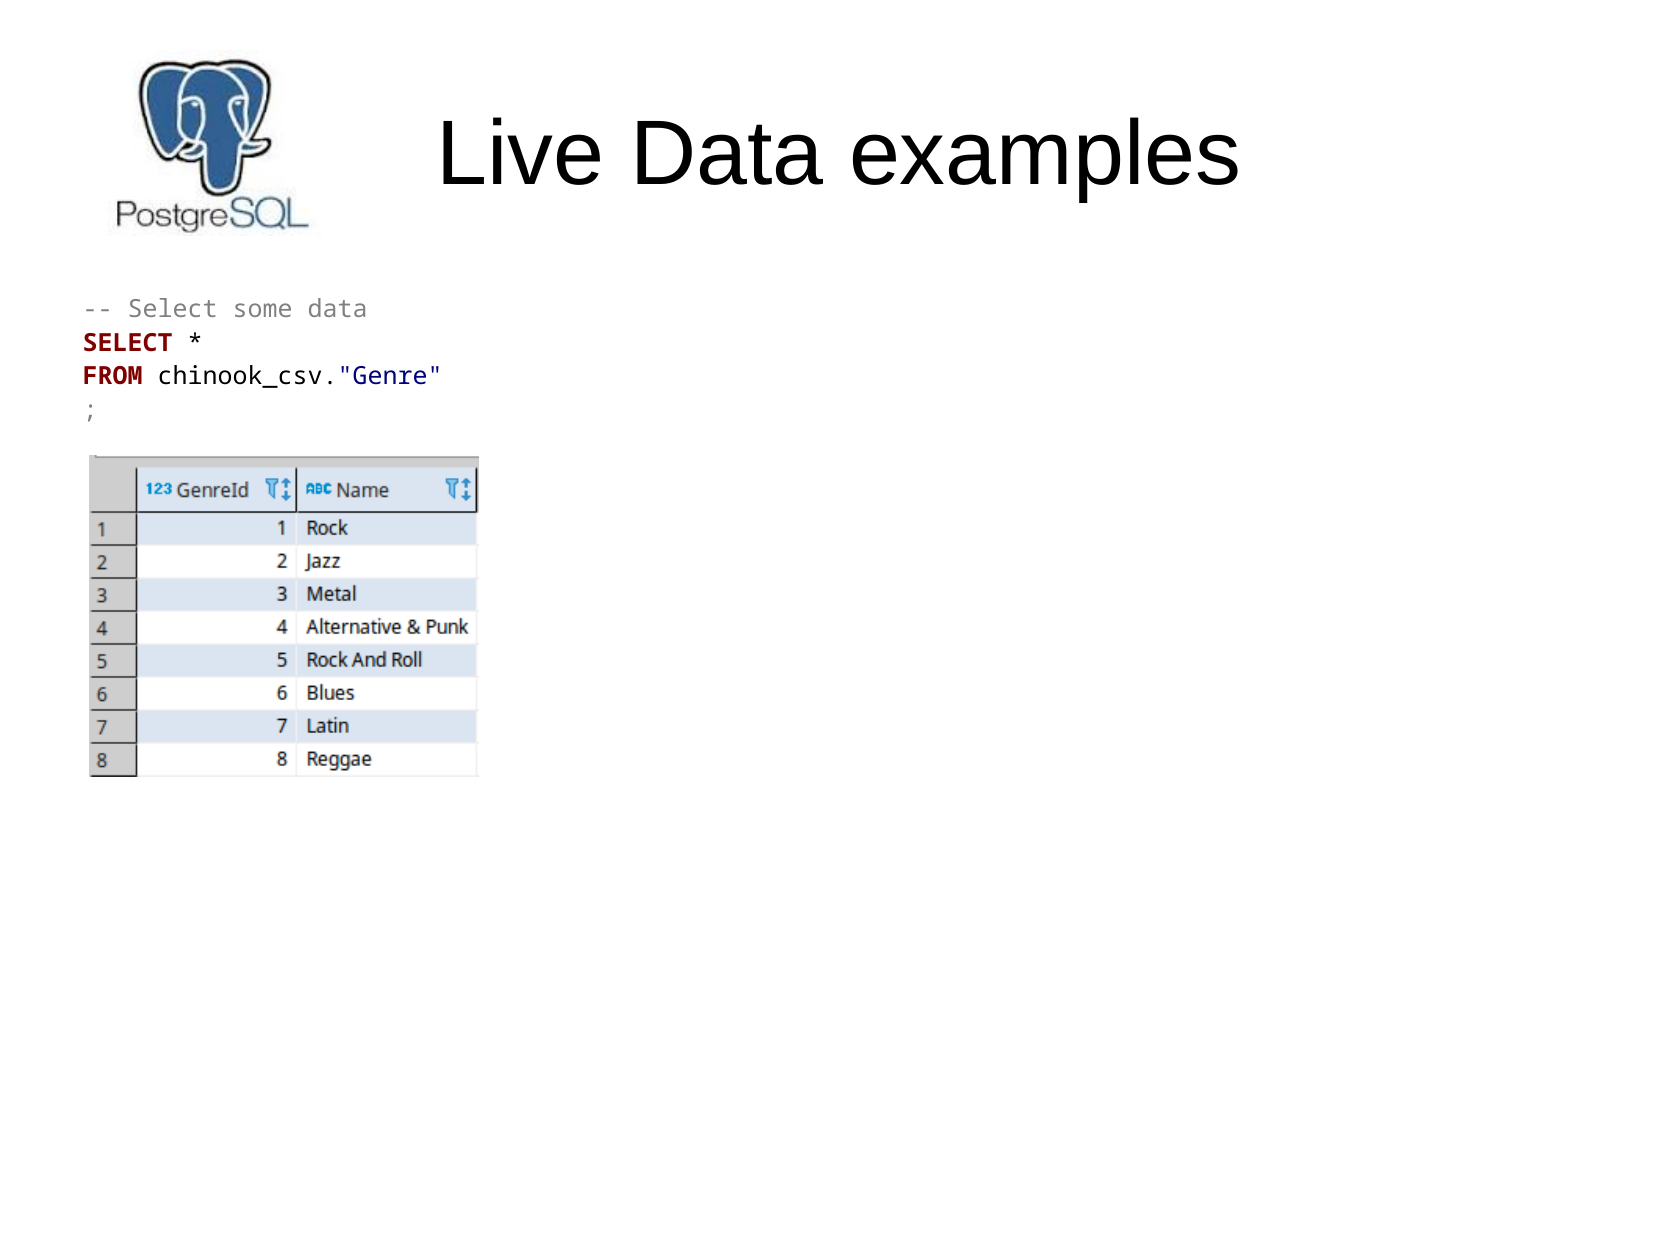

# Live Data examples
-- Select some data
SELECT *
FROM chinook_csv."Genre"
;